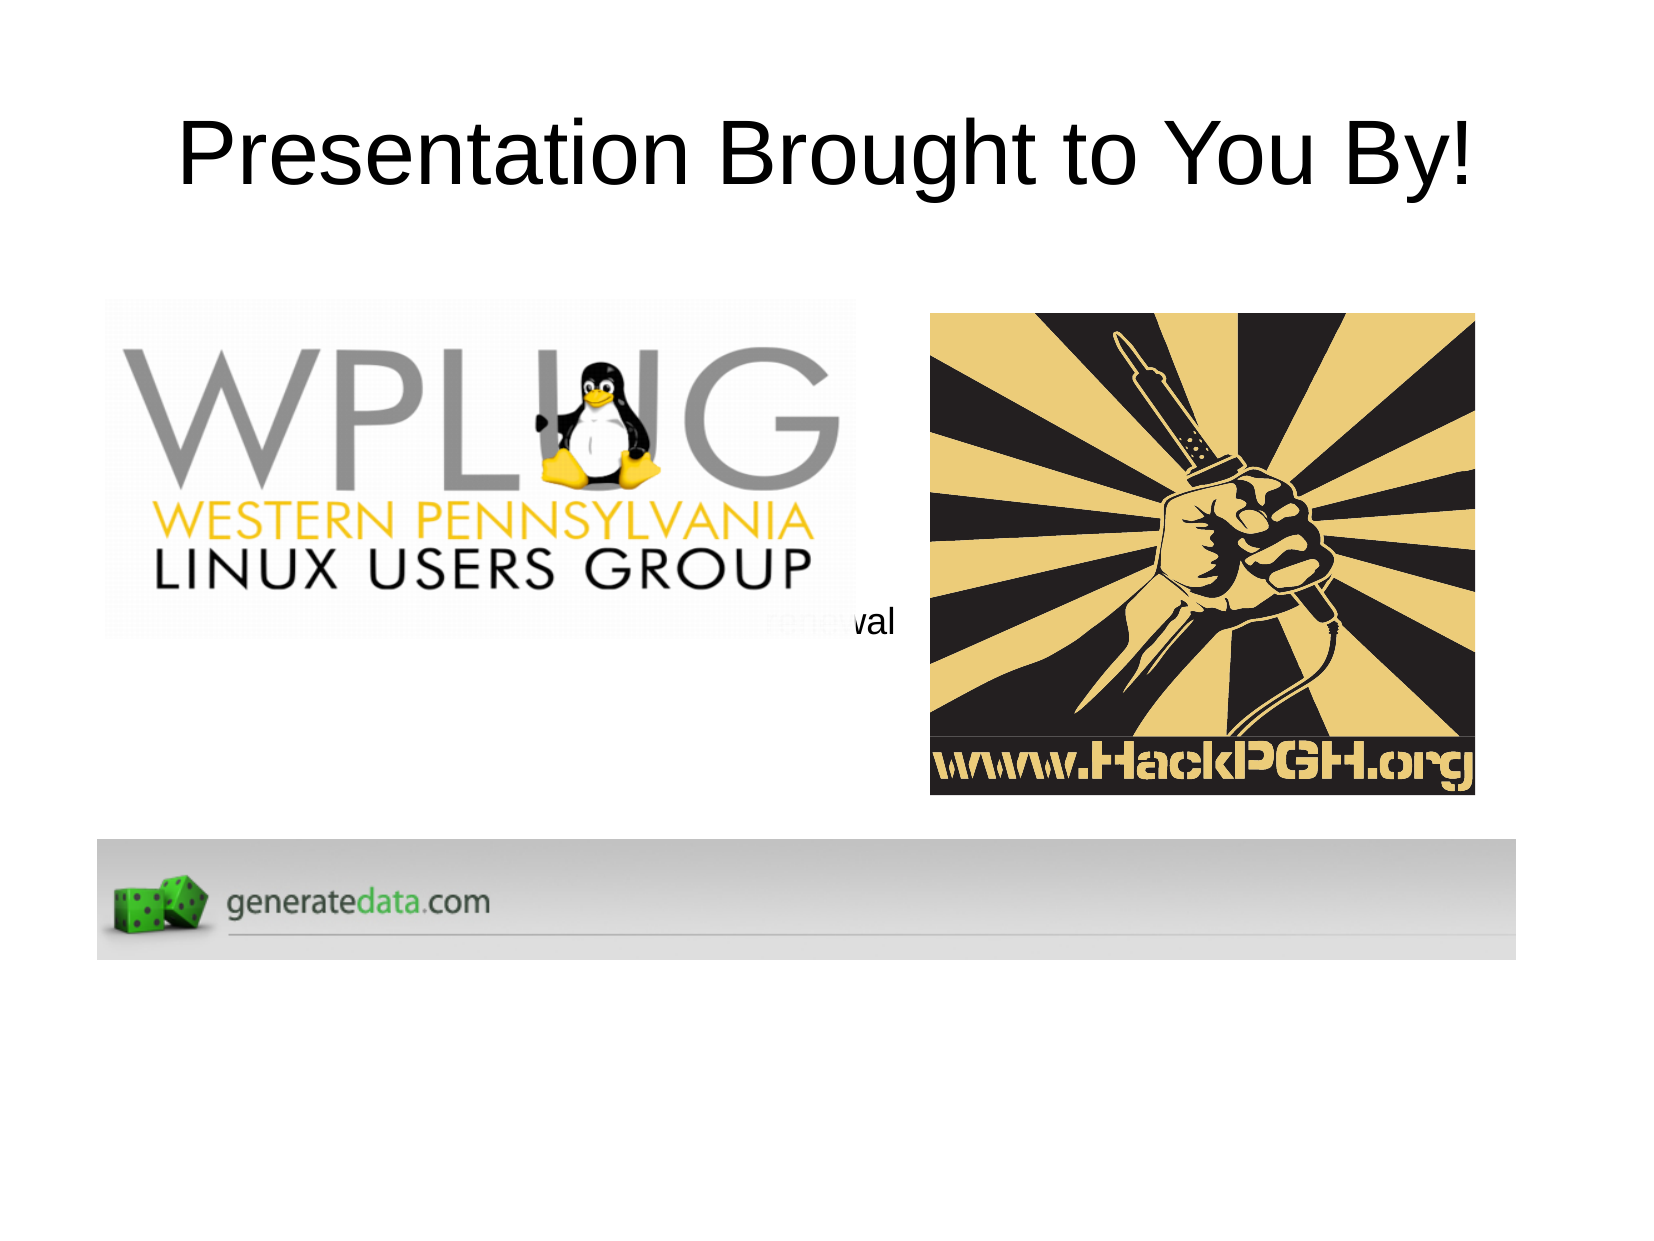

# Presentation Brought to You By!
renewal